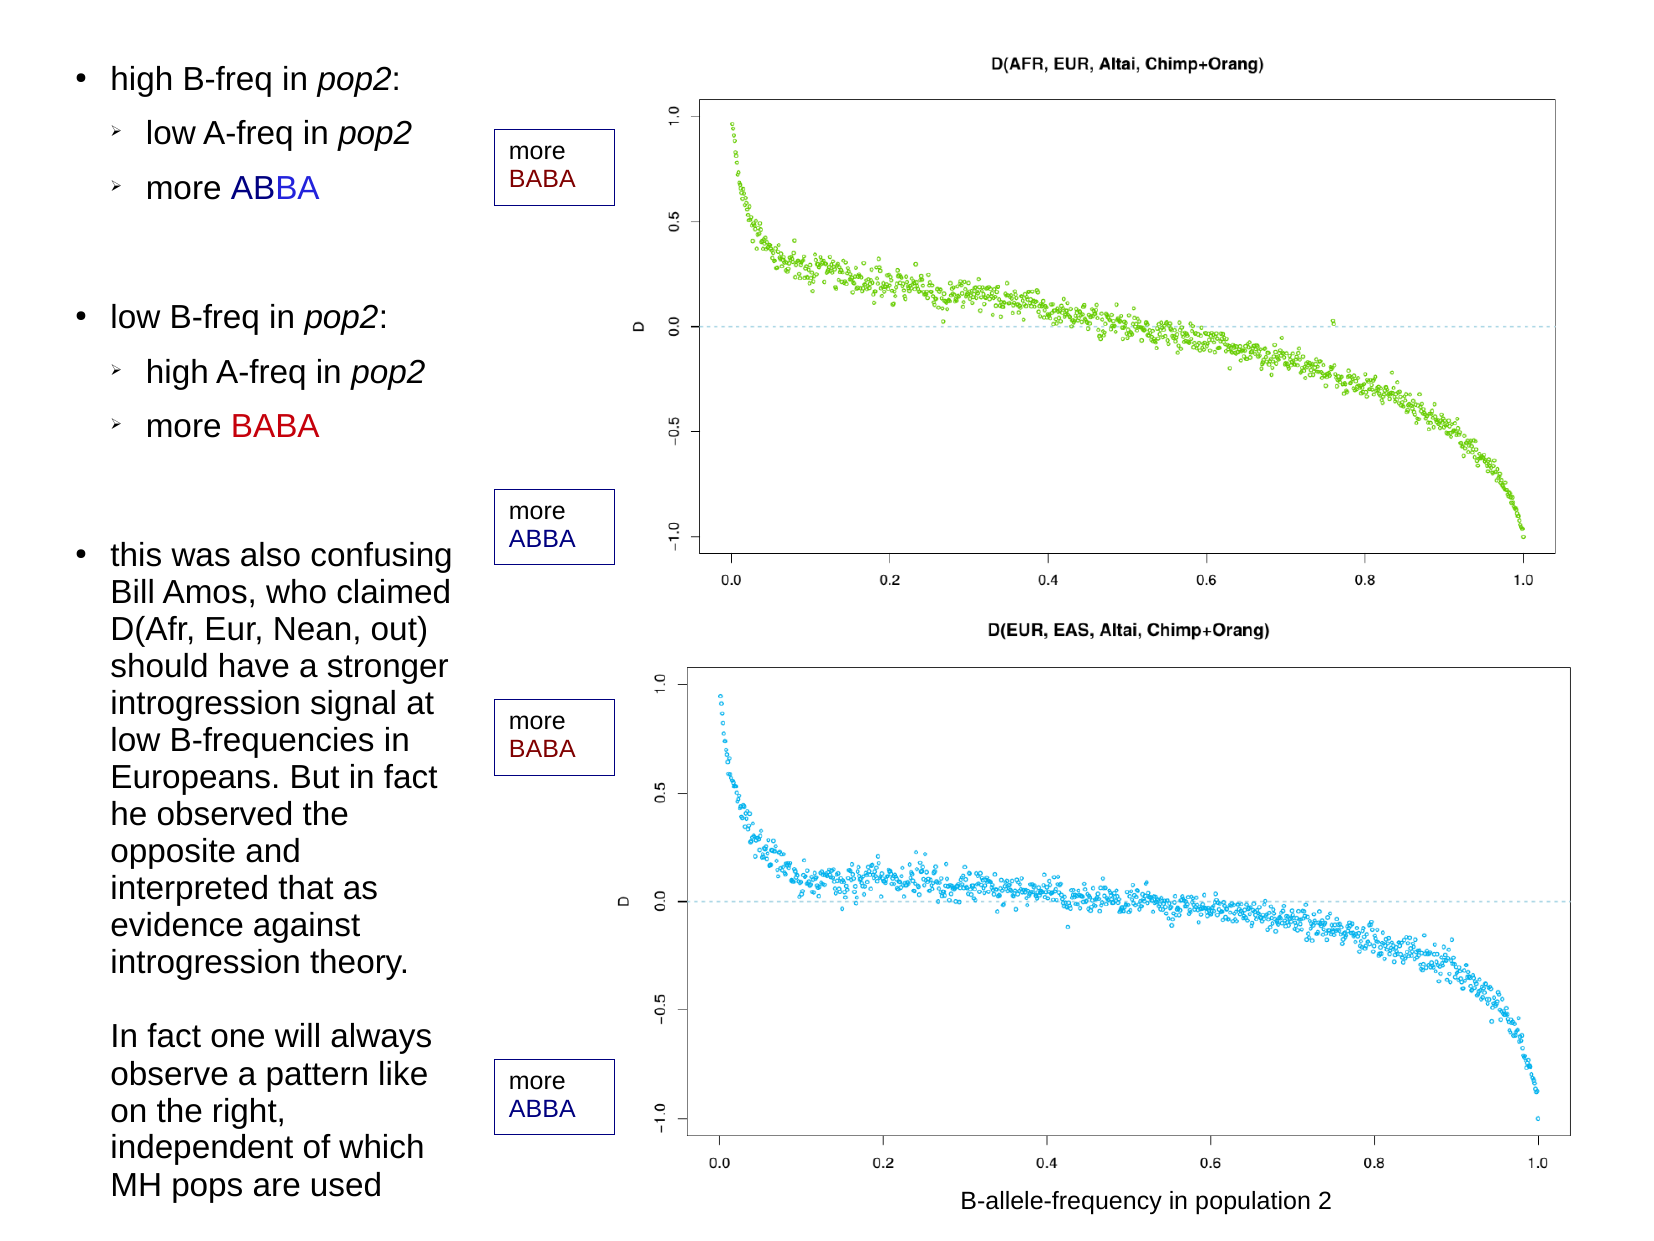

high B-freq in pop2:
low A-freq in pop2
more ABBA
low B-freq in pop2:
high A-freq in pop2
more BABA
this was also confusing Bill Amos, who claimed D(Afr, Eur, Nean, out) should have a stronger introgression signal at low B-frequencies in Europeans. But in fact he observed the opposite and interpreted that as evidence against introgression theory.
In fact one will always observe a pattern like on the right, independent of which MH pops are used
more BABA
more ABBA
more BABA
more ABBA
B-allele-frequency in population 2